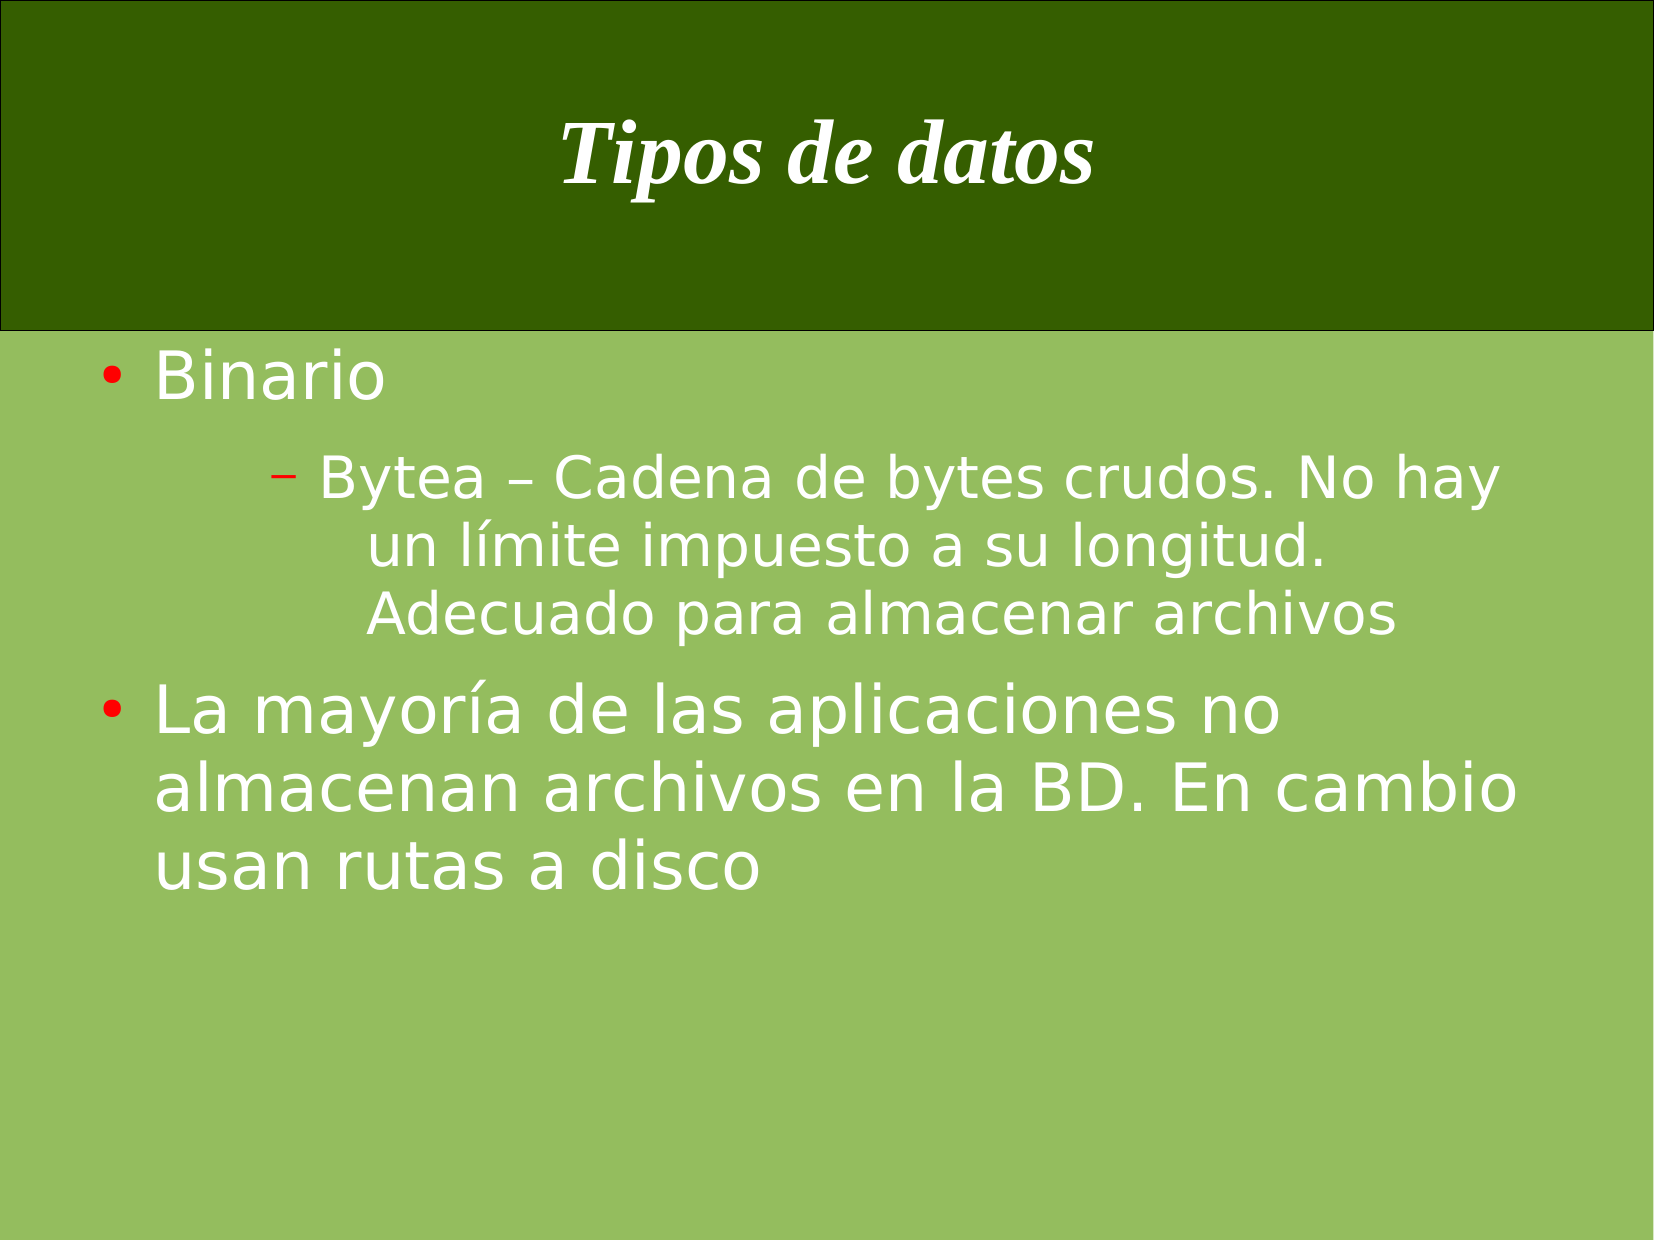

# Tipos de datos
Binario
Bytea – Cadena de bytes crudos. No hay un límite impuesto a su longitud. Adecuado para almacenar archivos
La mayoría de las aplicaciones no almacenan archivos en la BD. En cambio usan rutas a disco